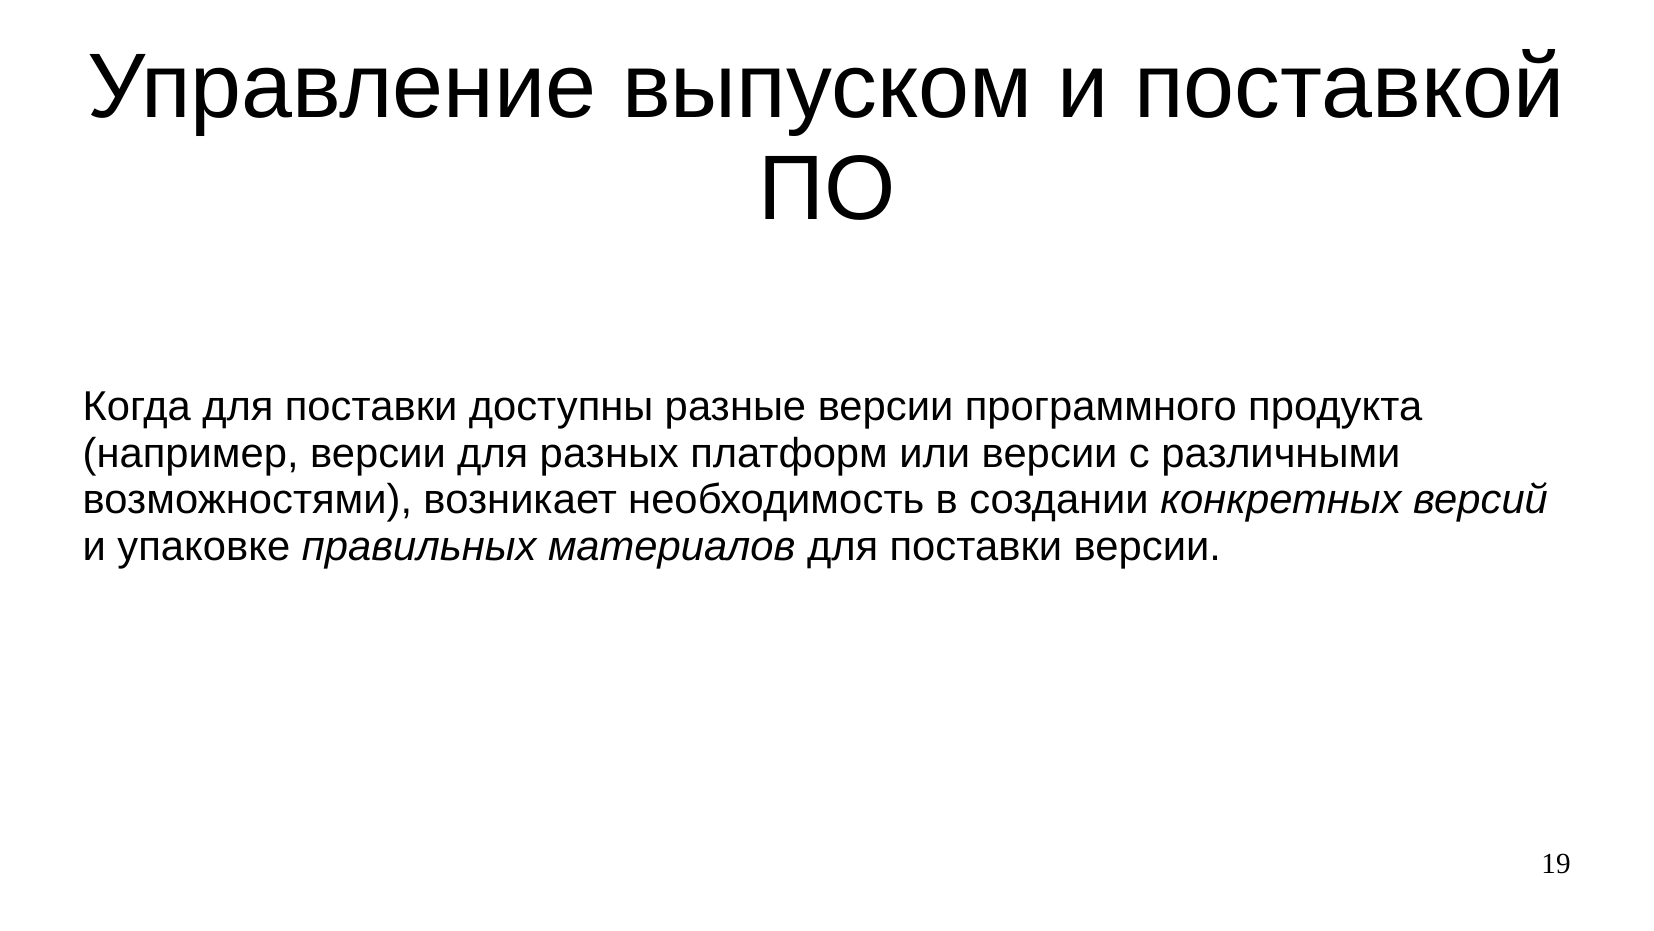

# Управление выпуском и поставкой ПО
Когда для поставки доступны разные версии программного продукта (например, версии для разных платформ или версии с различными возможностями), возникает необходимость в создании конкретных версий и упаковке правильных материалов для поставки версии.
19